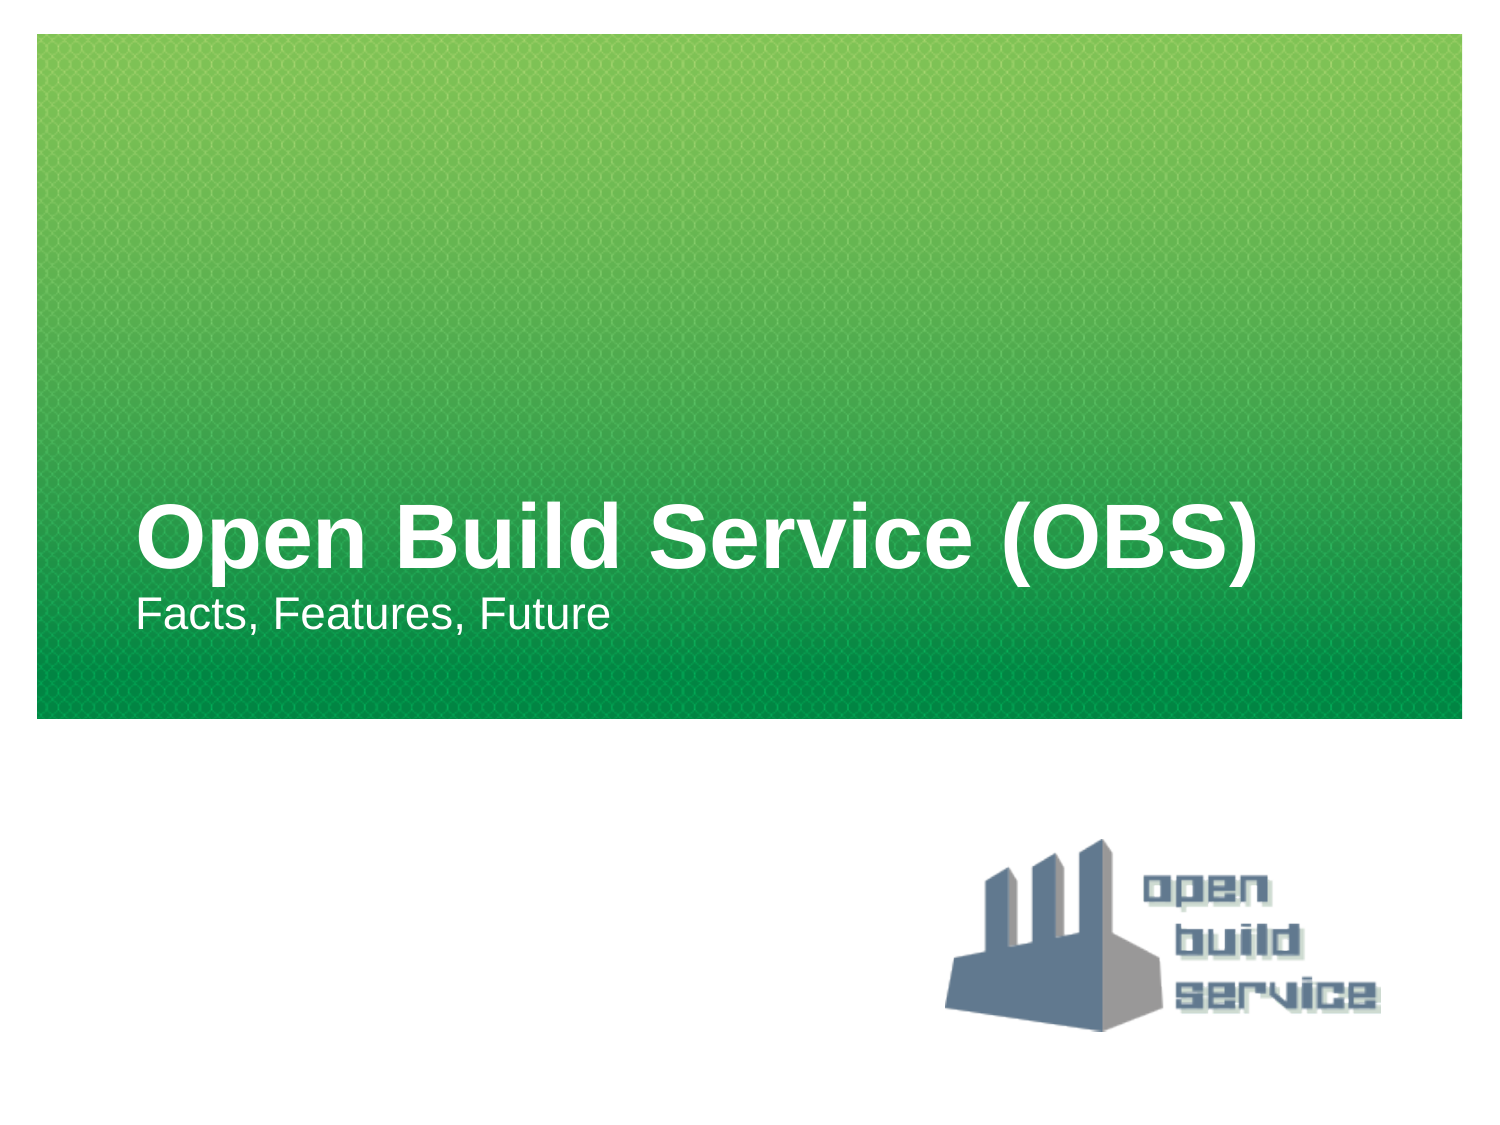

# Open Build Service (OBS) Facts, Features, Future